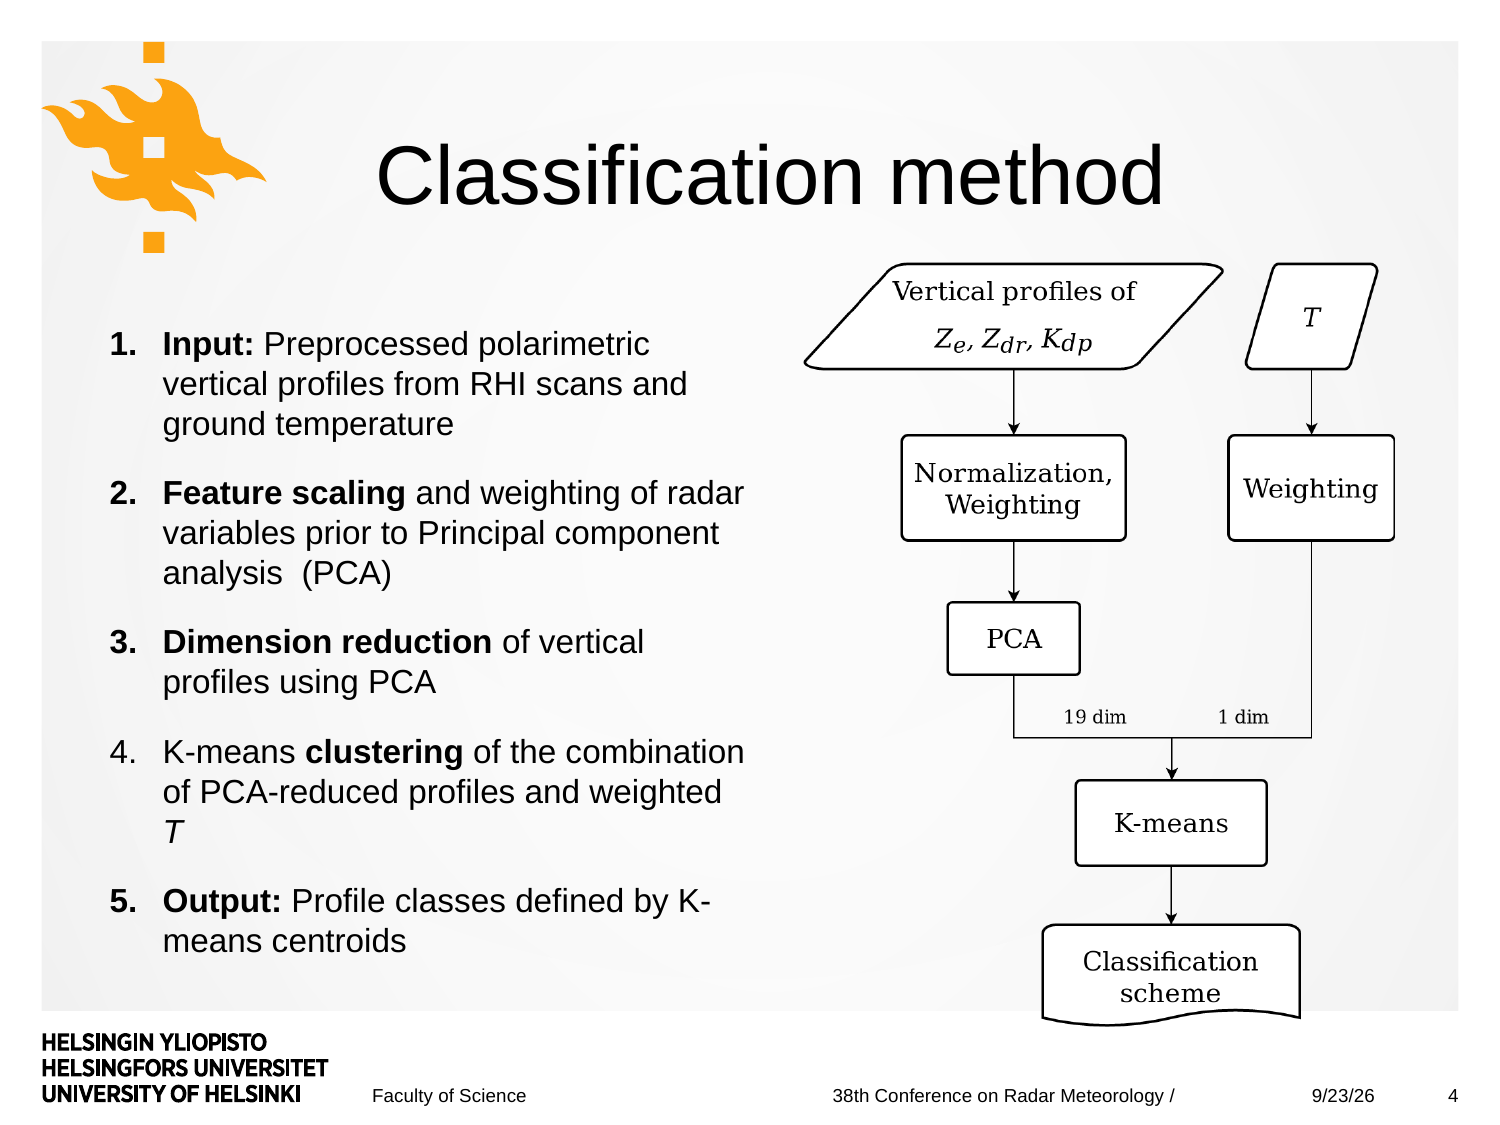

# Classification method
Input: Preprocessed polarimetric vertical profiles from RHI scans and ground temperature
Feature scaling and weighting of radar variables prior to Principal component analysis (PCA)
Dimension reduction of vertical profiles using PCA
K-means clustering of the combination of PCA-reduced profiles and weighted T
Output: Profile classes defined by K-means centroids
4
alatunniste